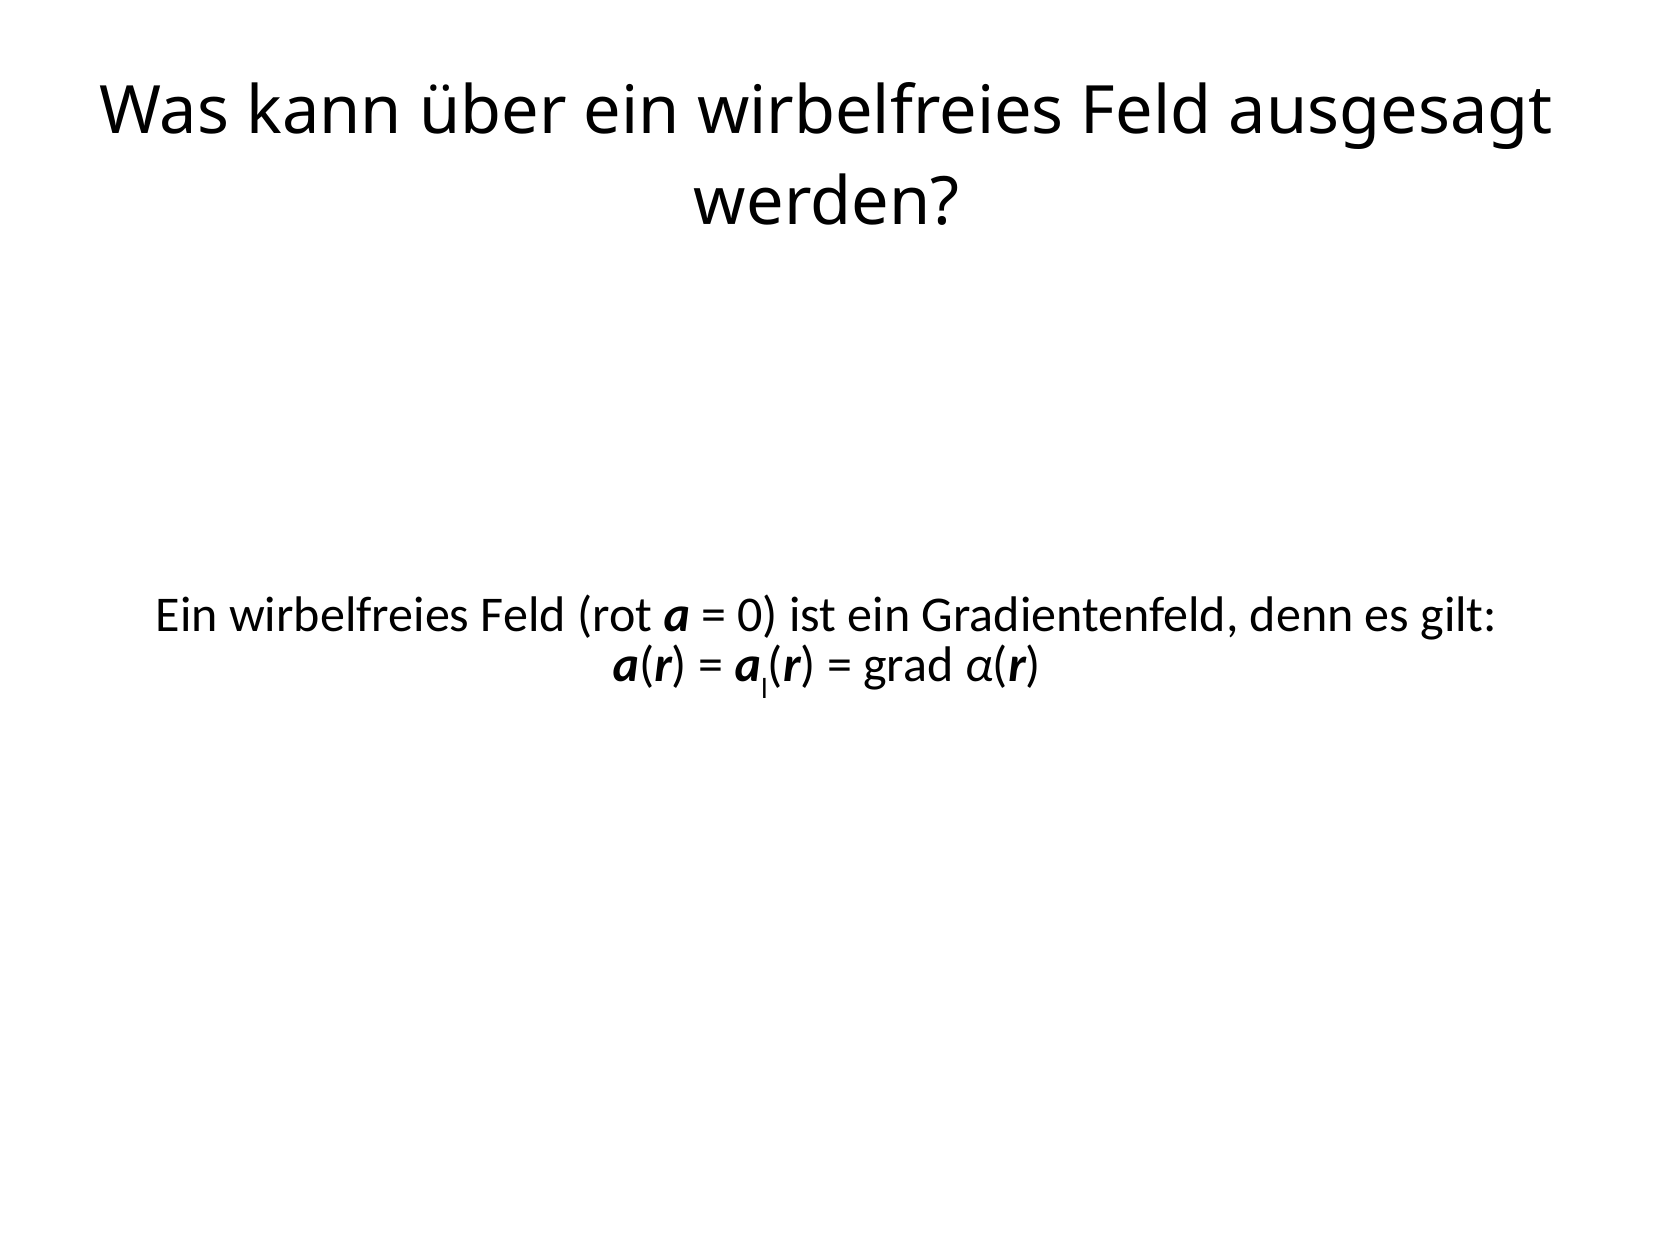

# Was kann über ein wirbelfreies Feld ausgesagt werden?
Ein wirbelfreies Feld (rot a = 0) ist ein Gradientenfeld, denn es gilt:
a(r) = al(r) = grad α(r)